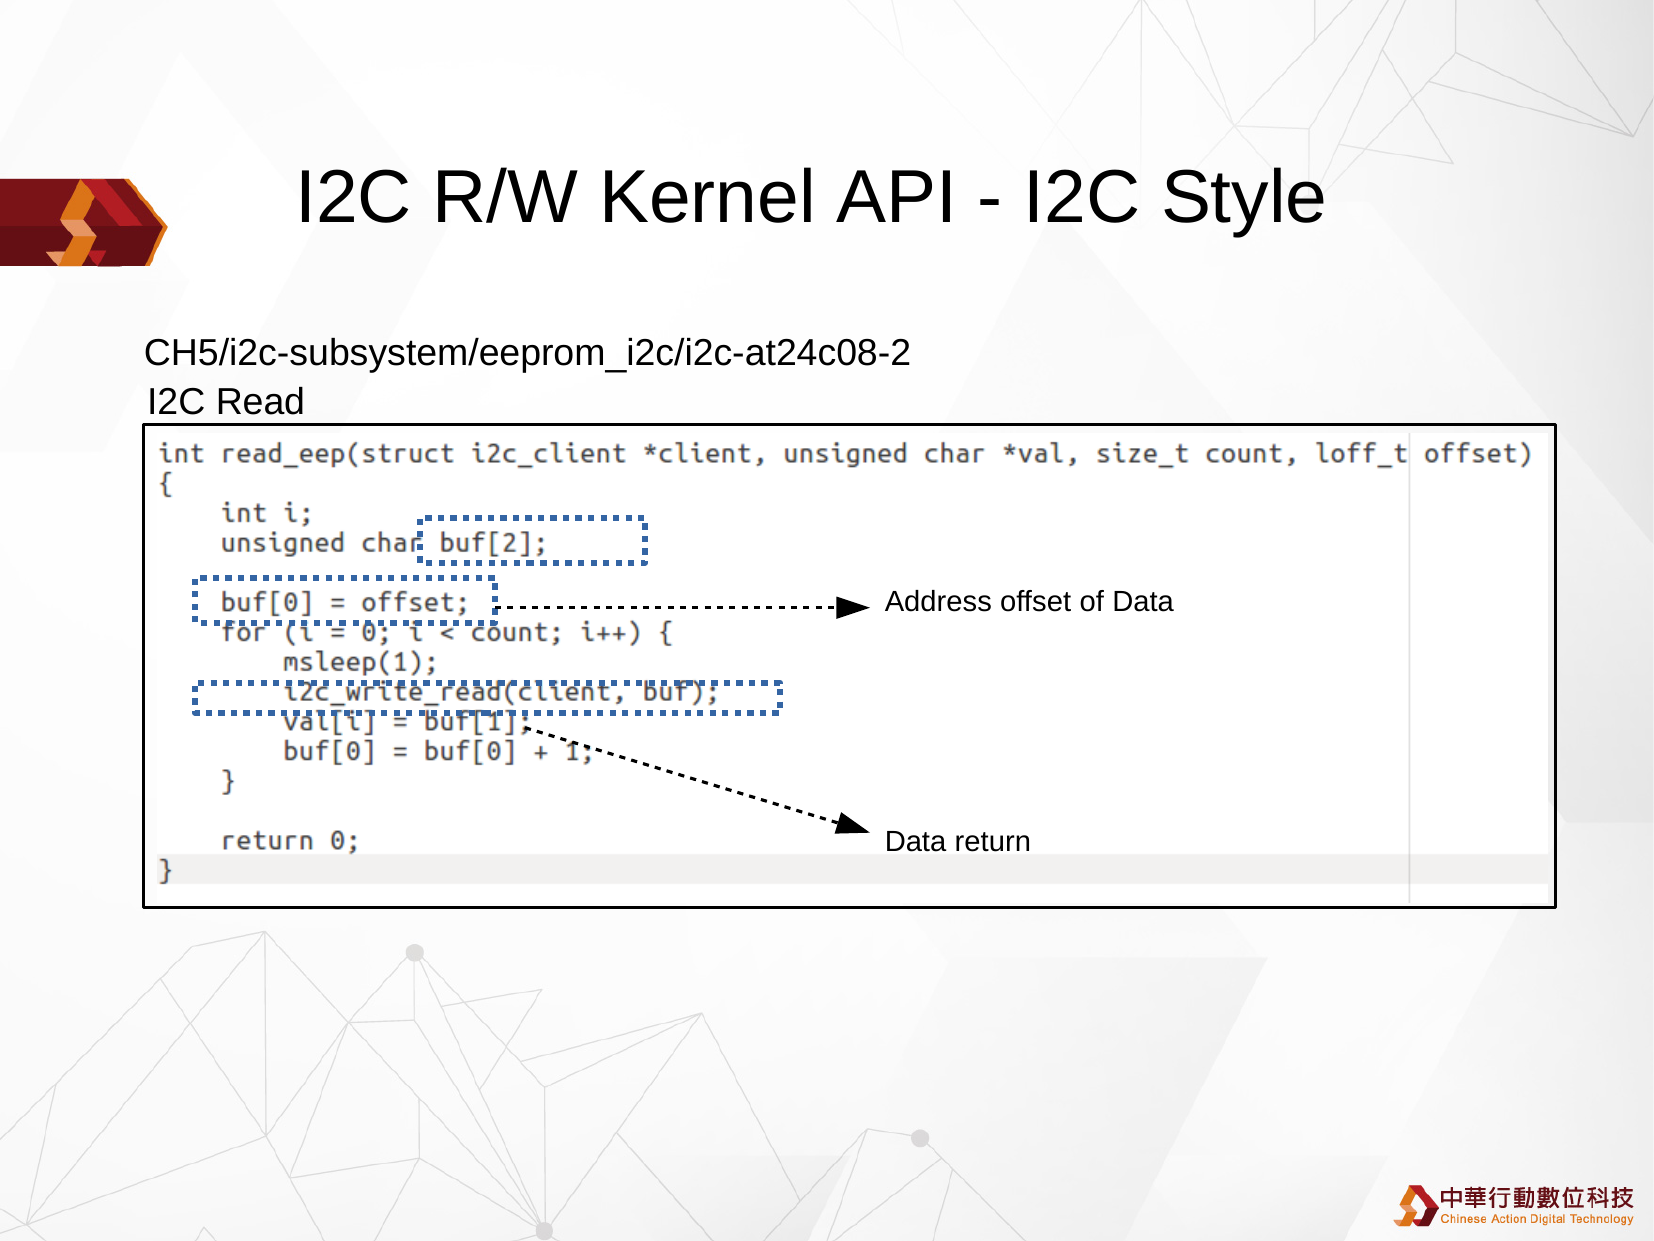

# I2C R/W Kernel API - I2C Style
CH5/i2c-subsystem/eeprom_i2c/i2c-at24c08-2
I2C Read
Address offset of Data
Data return